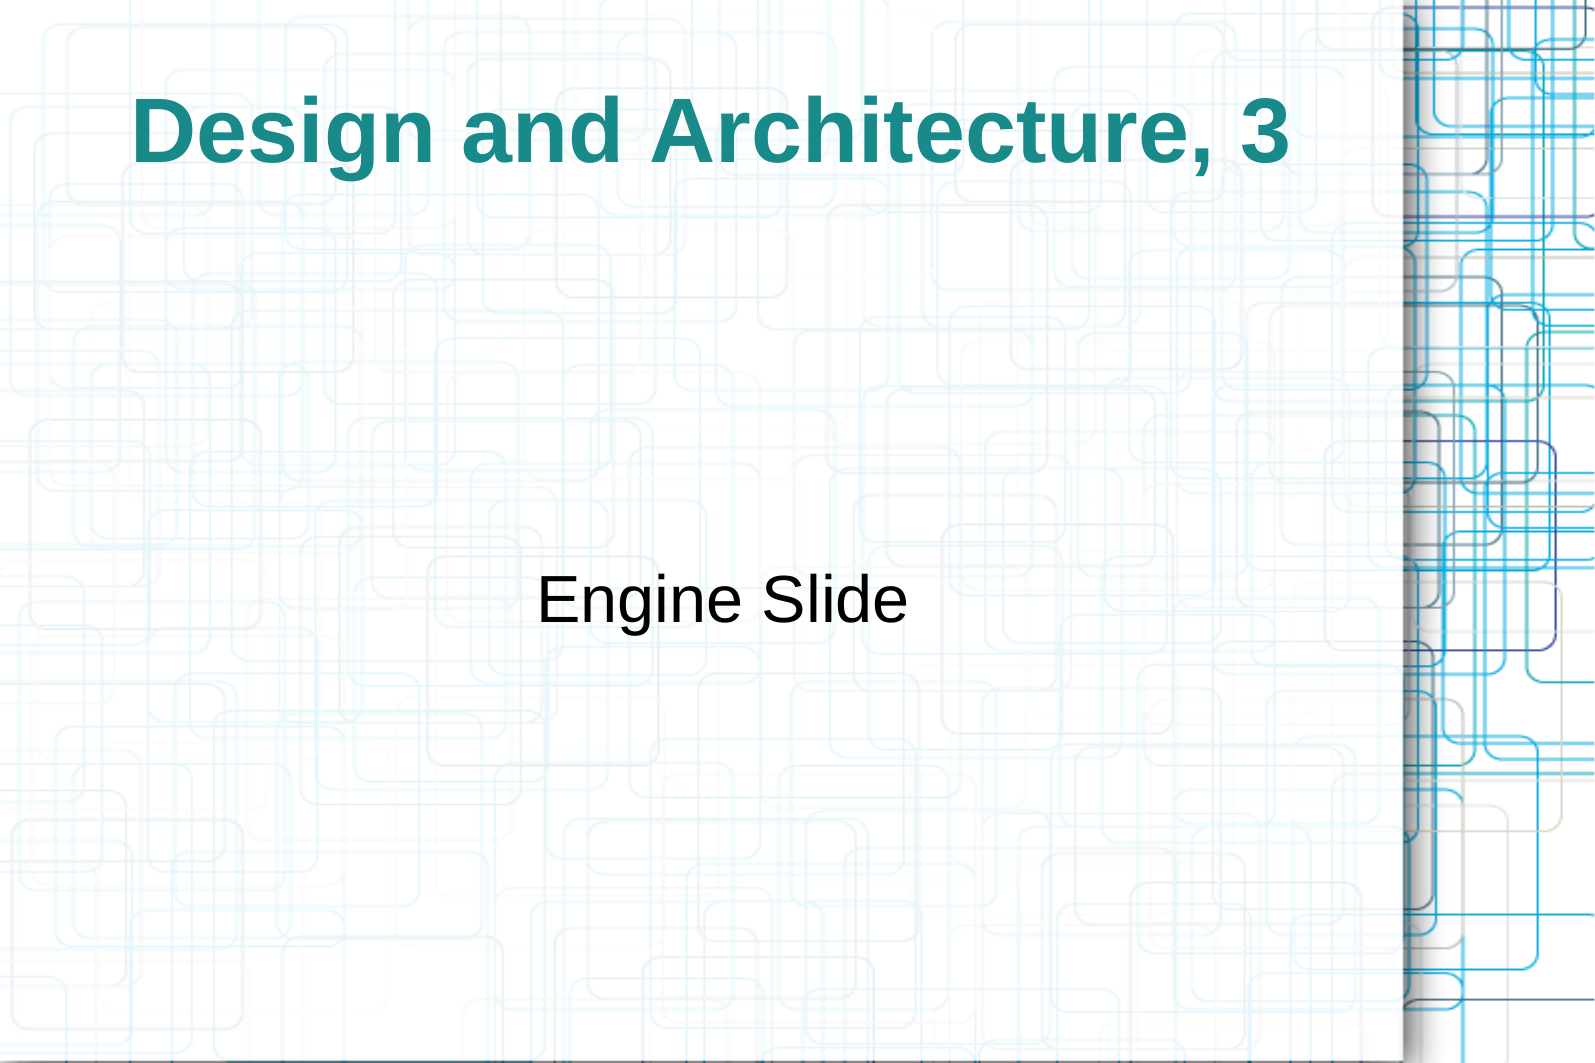

# Design and Architecture, 3
Engine Slide